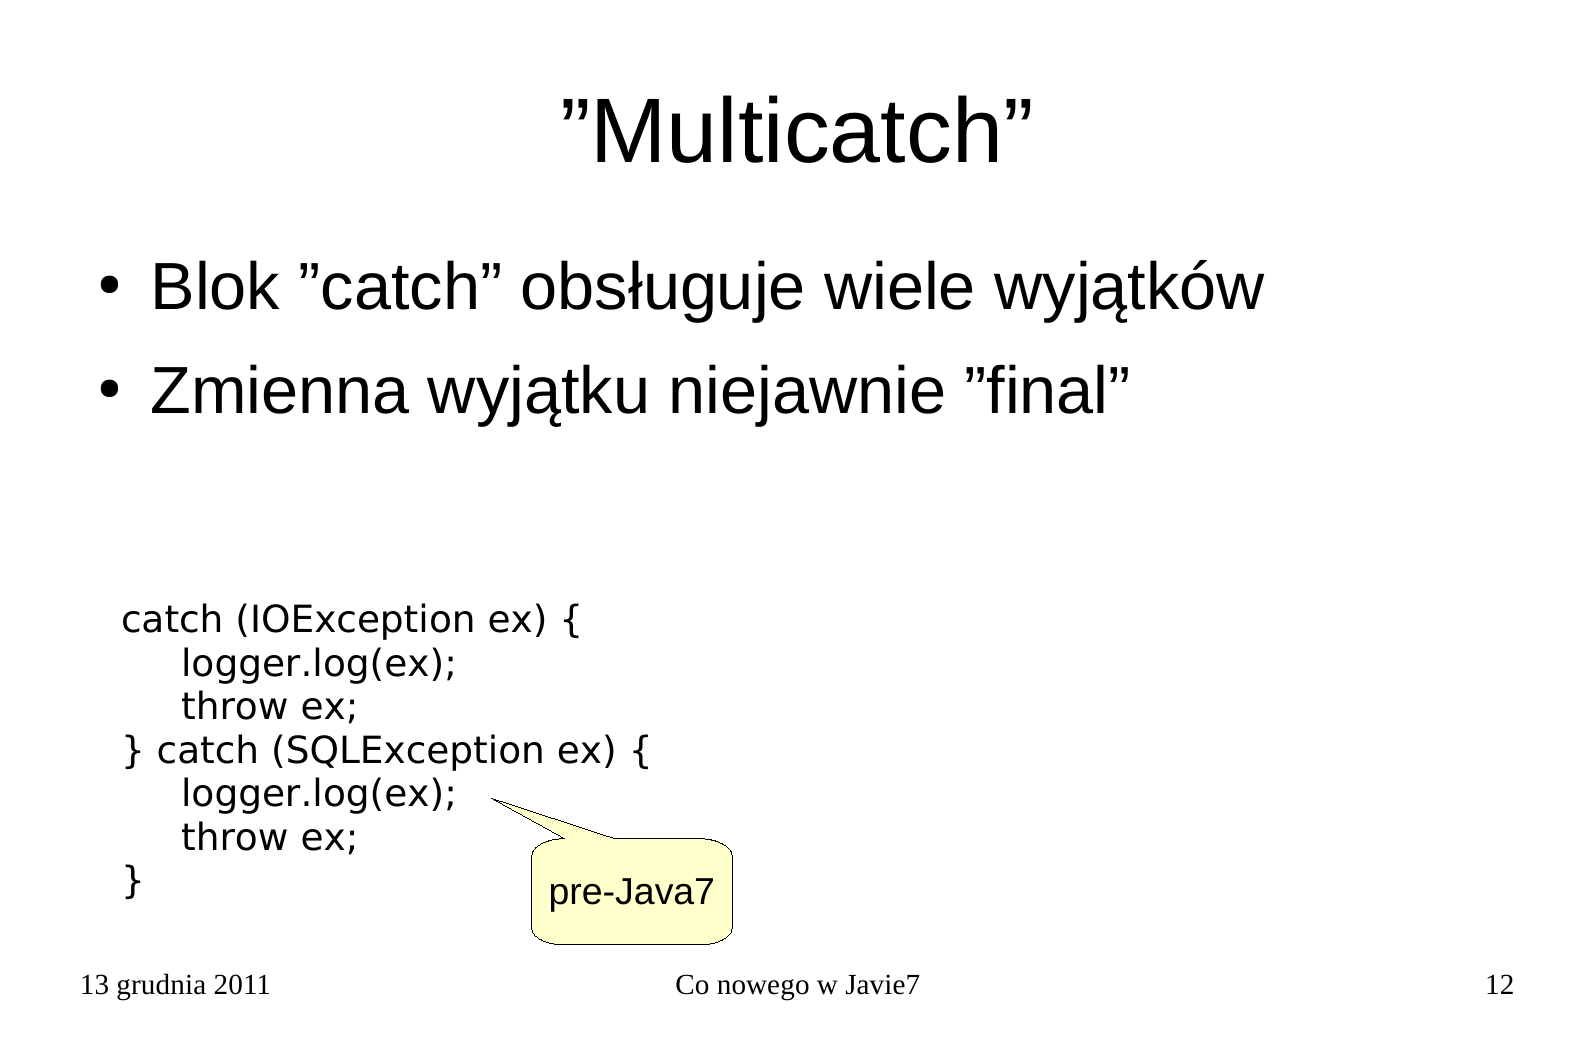

# ”Multicatch”
Blok ”catch” obsługuje wiele wyjątków
Zmienna wyjątku niejawnie ”final”
catch (IOException ex) {
 logger.log(ex);
 throw ex;
} catch (SQLException ex) {
 logger.log(ex);
 throw ex;
}
pre-Java7
13 grudnia 2011
Co nowego w Javie7
12